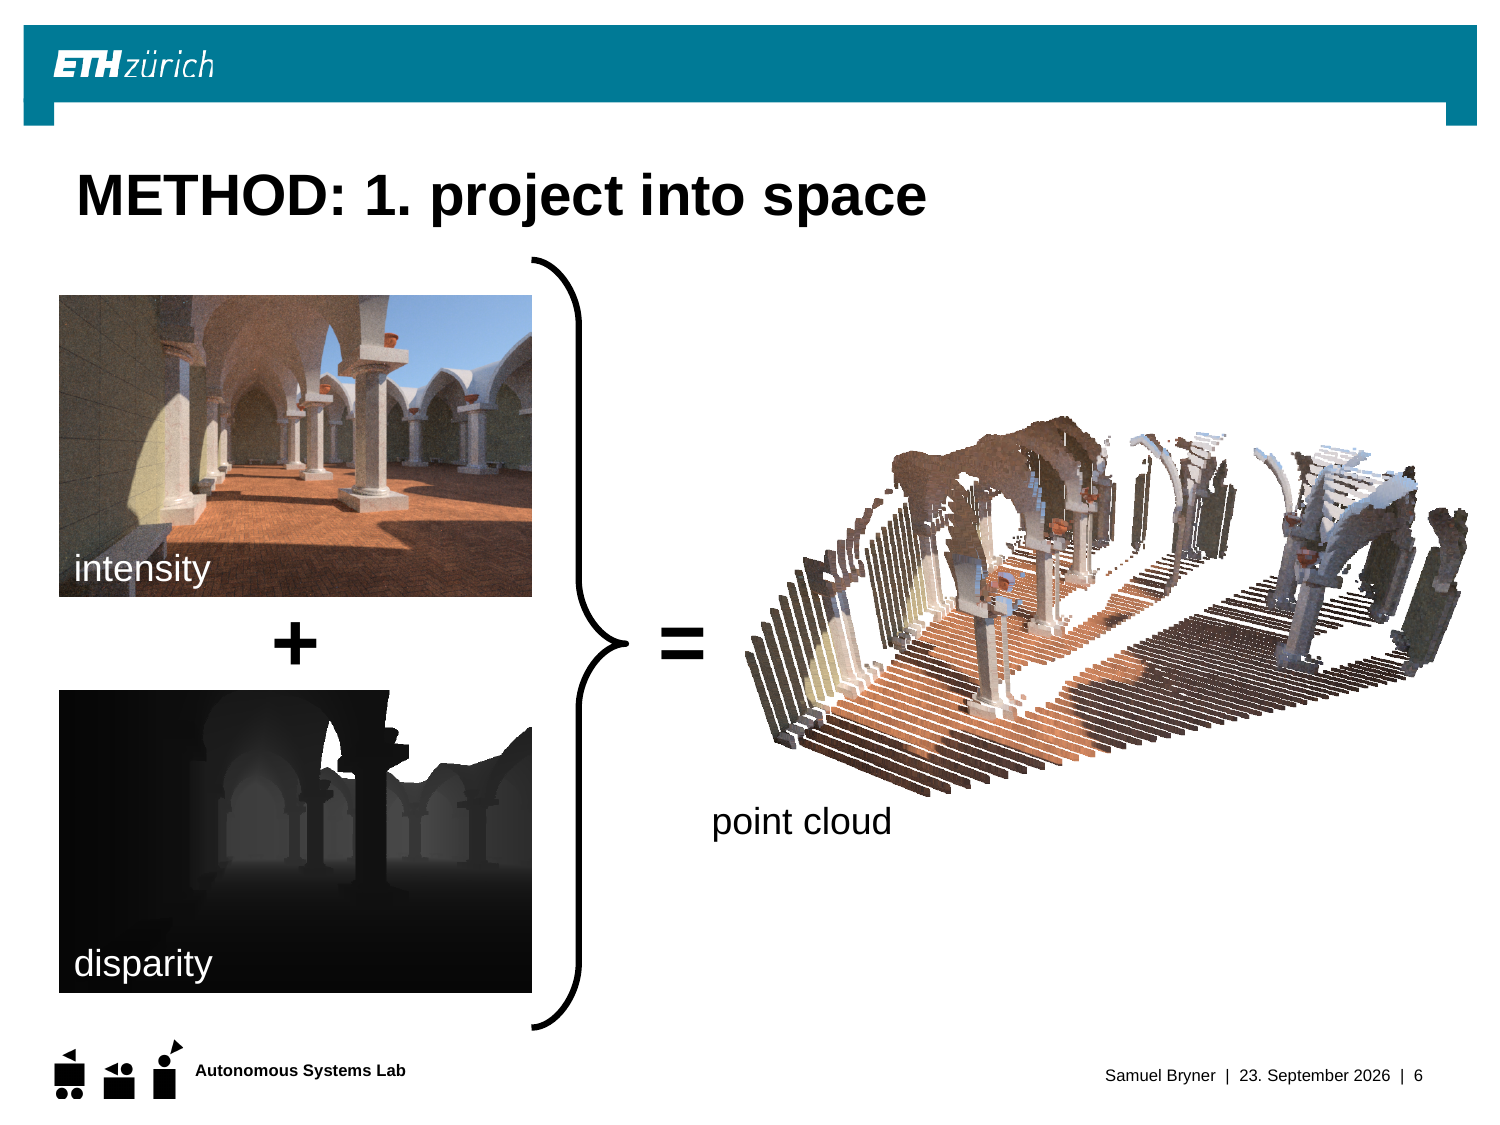

# METHOD: 1. project into space
intensity
point cloud
+
=
disparity
Samuel Bryner
6